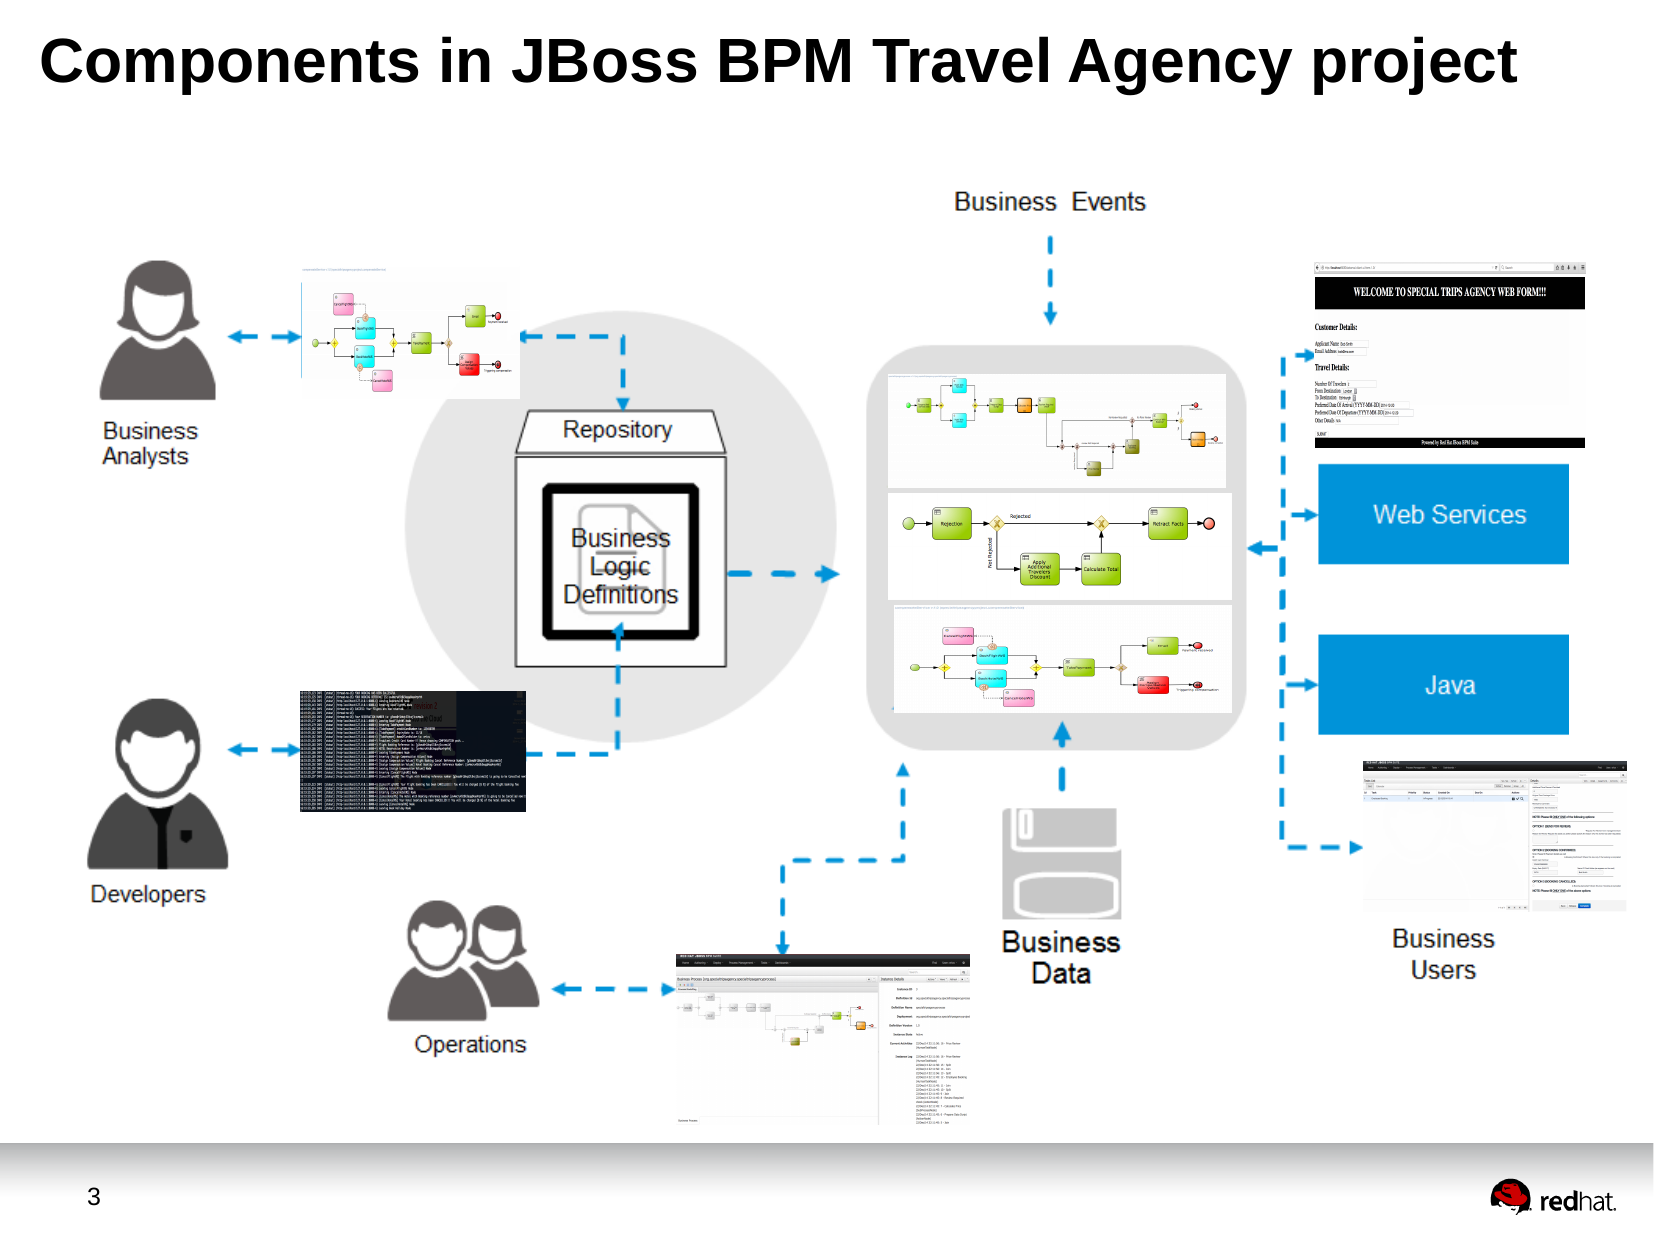

# Components in JBoss BPM Travel Agency project